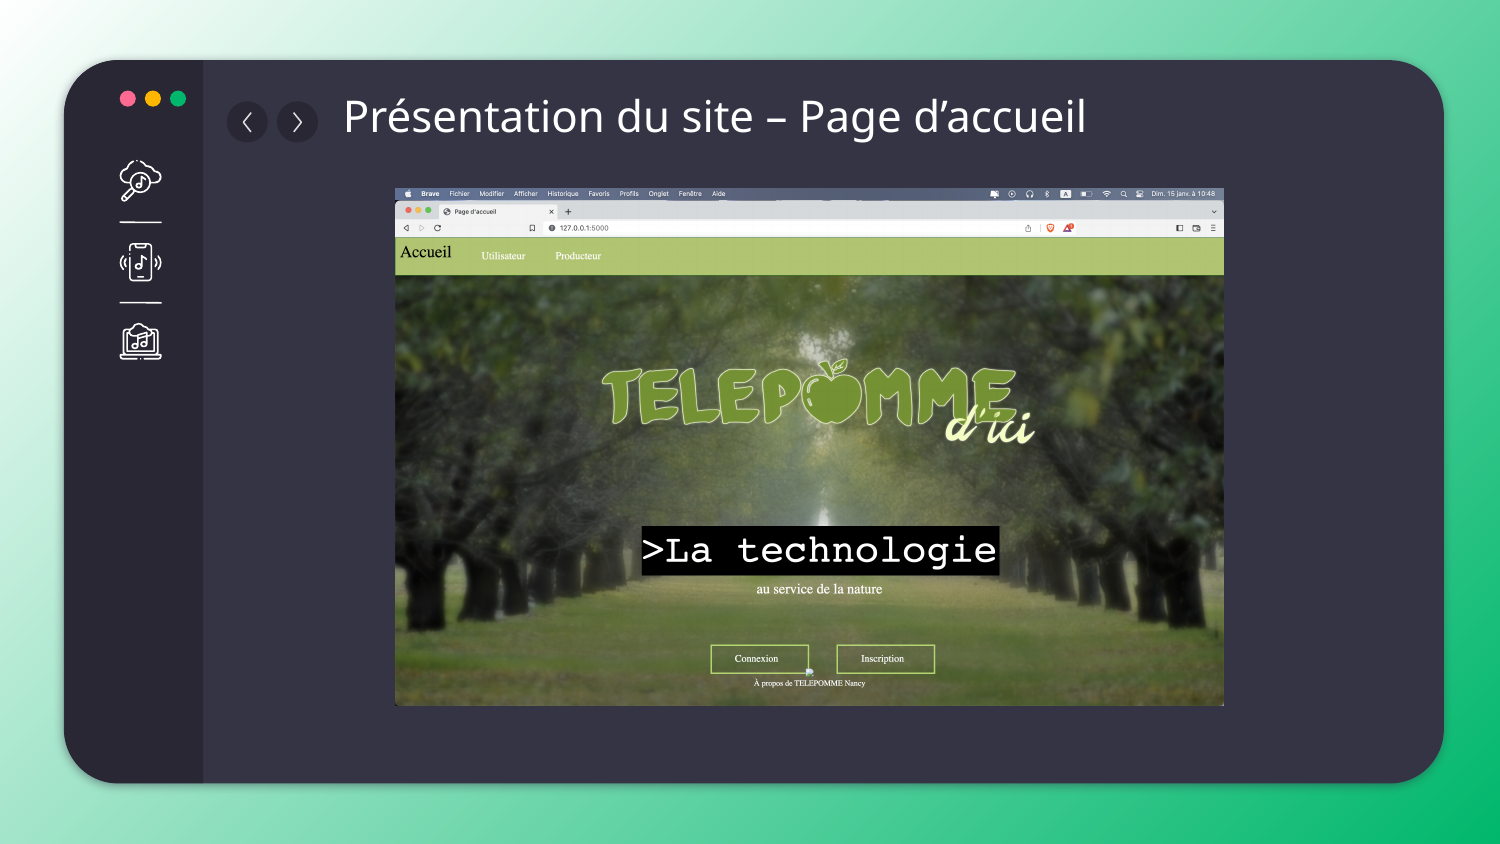

# Présentation du site – Page d’accueil